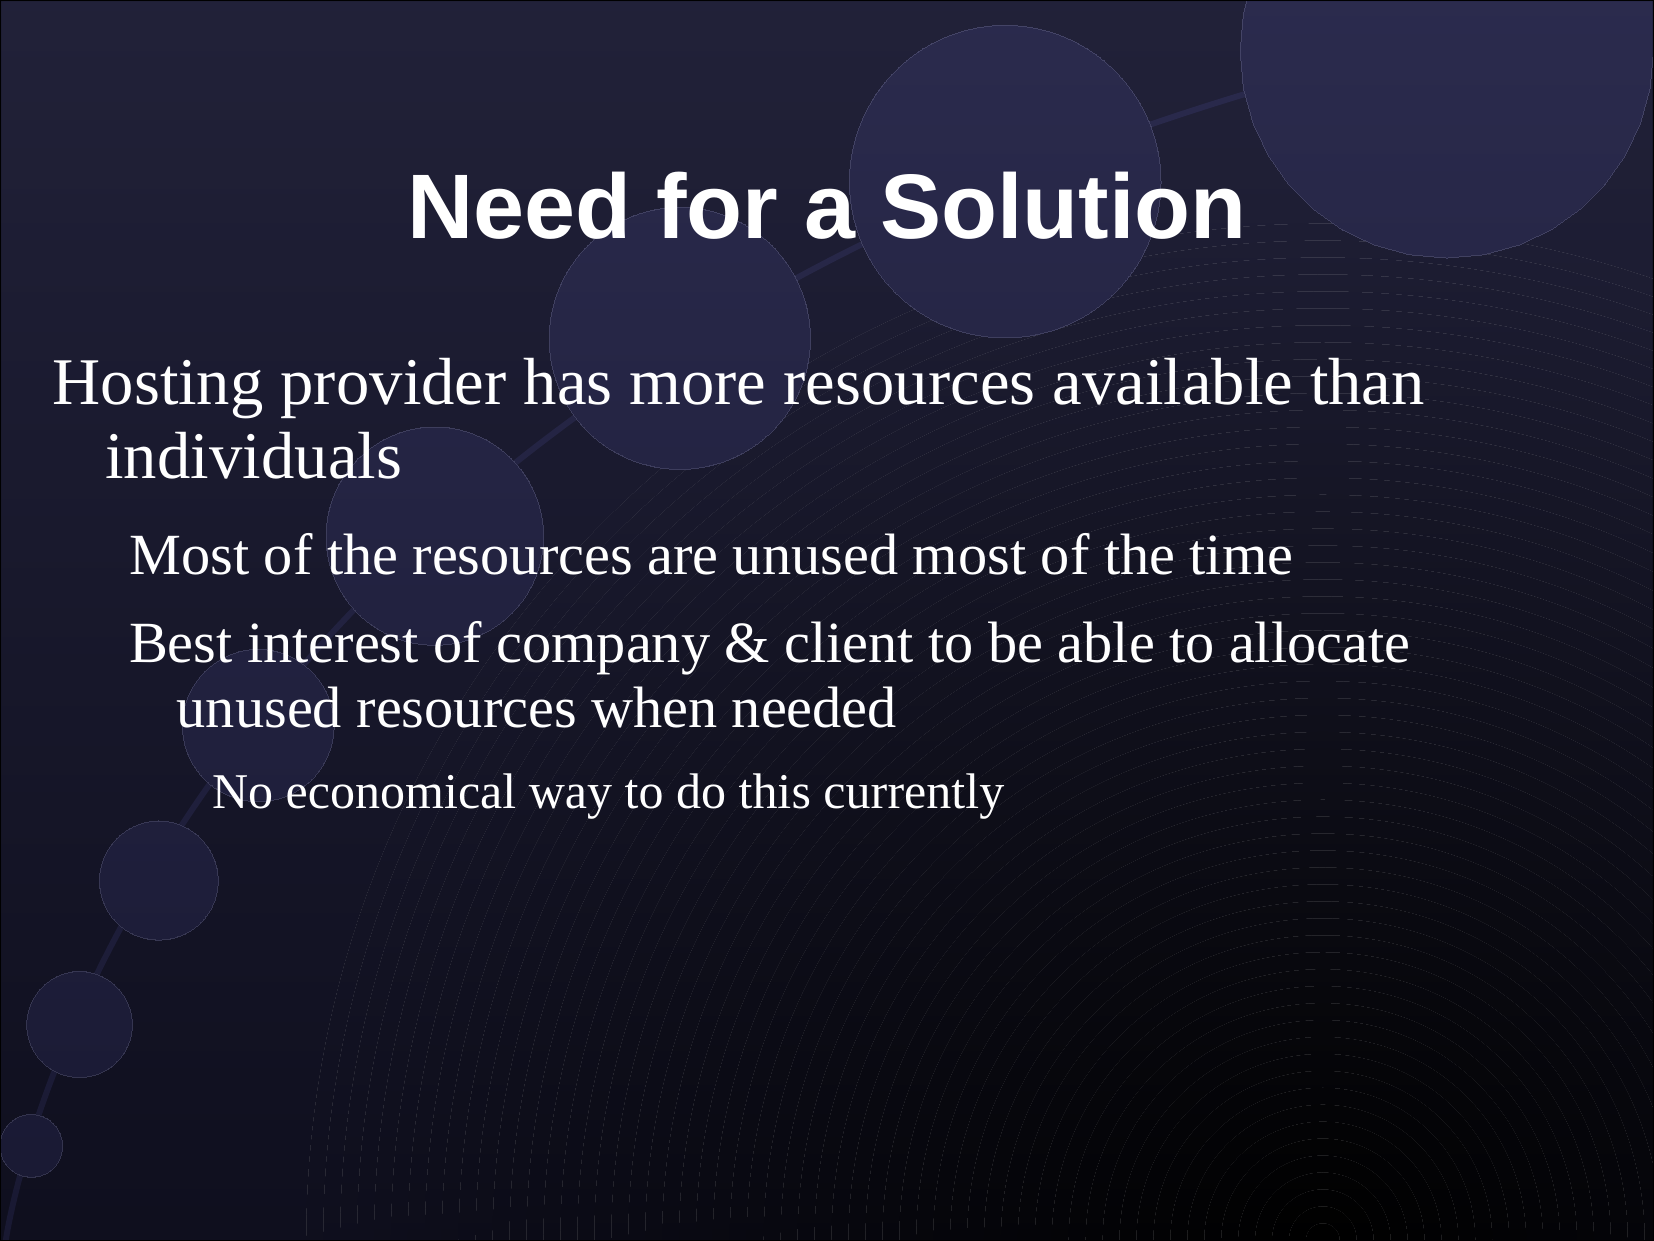

# Need for a Solution
Hosting provider has more resources available than individuals
Most of the resources are unused most of the time
Best interest of company & client to be able to allocate unused resources when needed
No economical way to do this currently